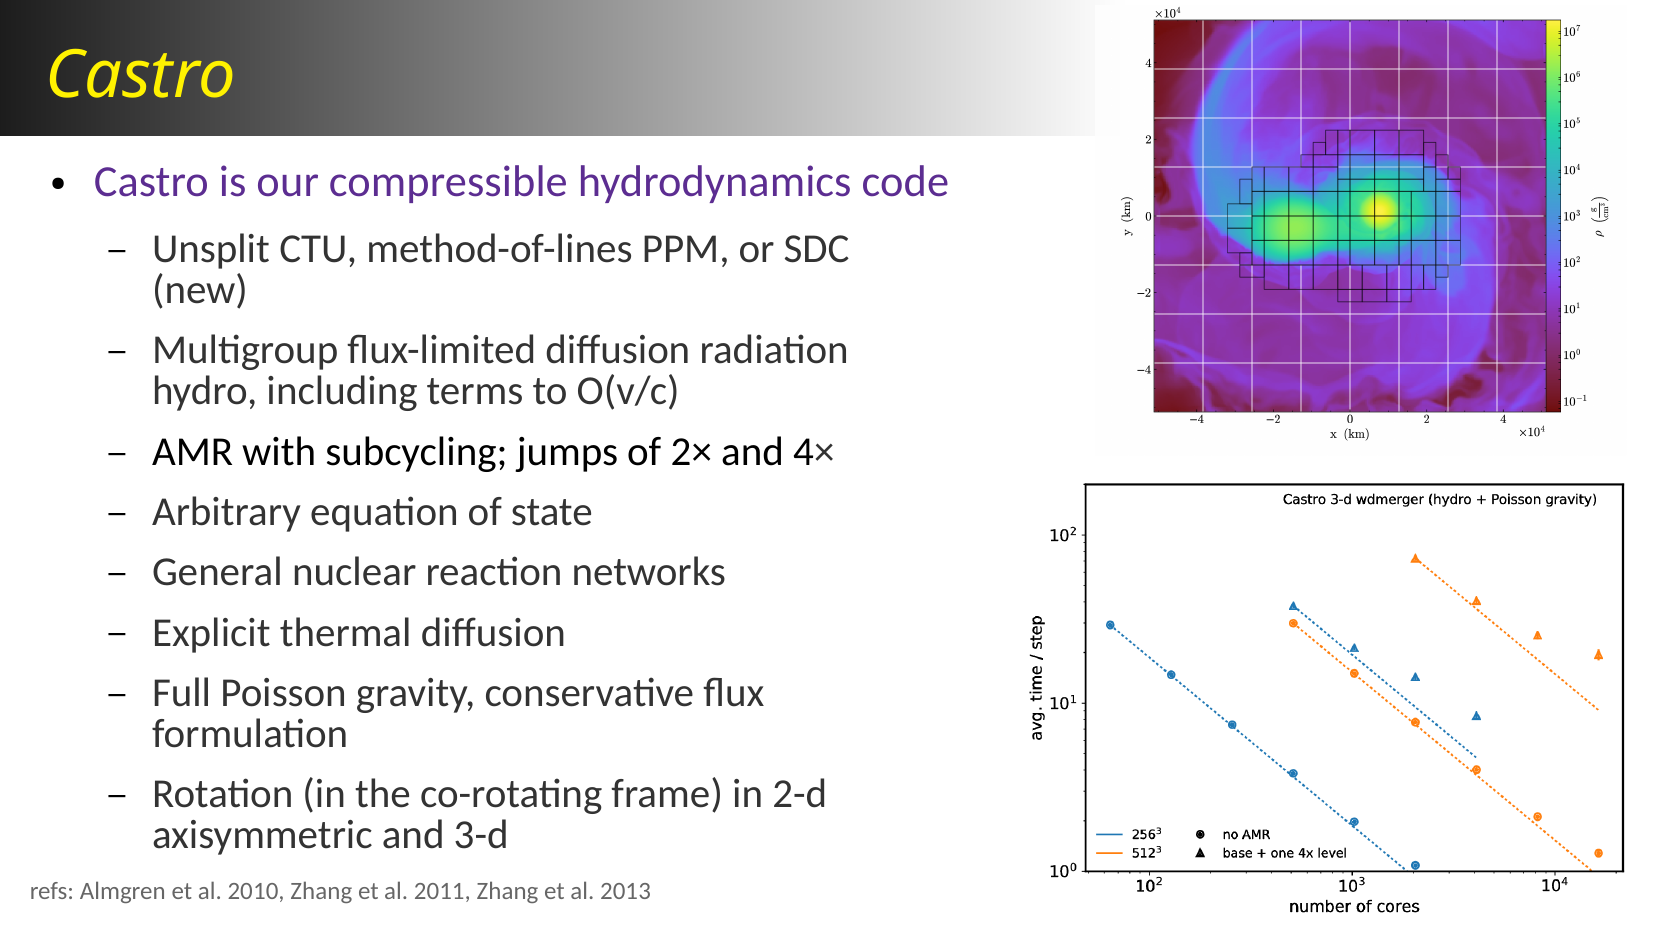

# Castro
Castro is our compressible hydrodynamics code
Unsplit CTU, method-of-lines PPM, or SDC (new)
Multigroup flux-limited diffusion radiation hydro, including terms to O(v/c)
AMR with subcycling; jumps of 2× and 4×
Arbitrary equation of state
General nuclear reaction networks
Explicit thermal diffusion
Full Poisson gravity, conservative flux formulation
Rotation (in the co-rotating frame) in 2-d axisymmetric and 3-d
refs: Almgren et al. 2010, Zhang et al. 2011, Zhang et al. 2013